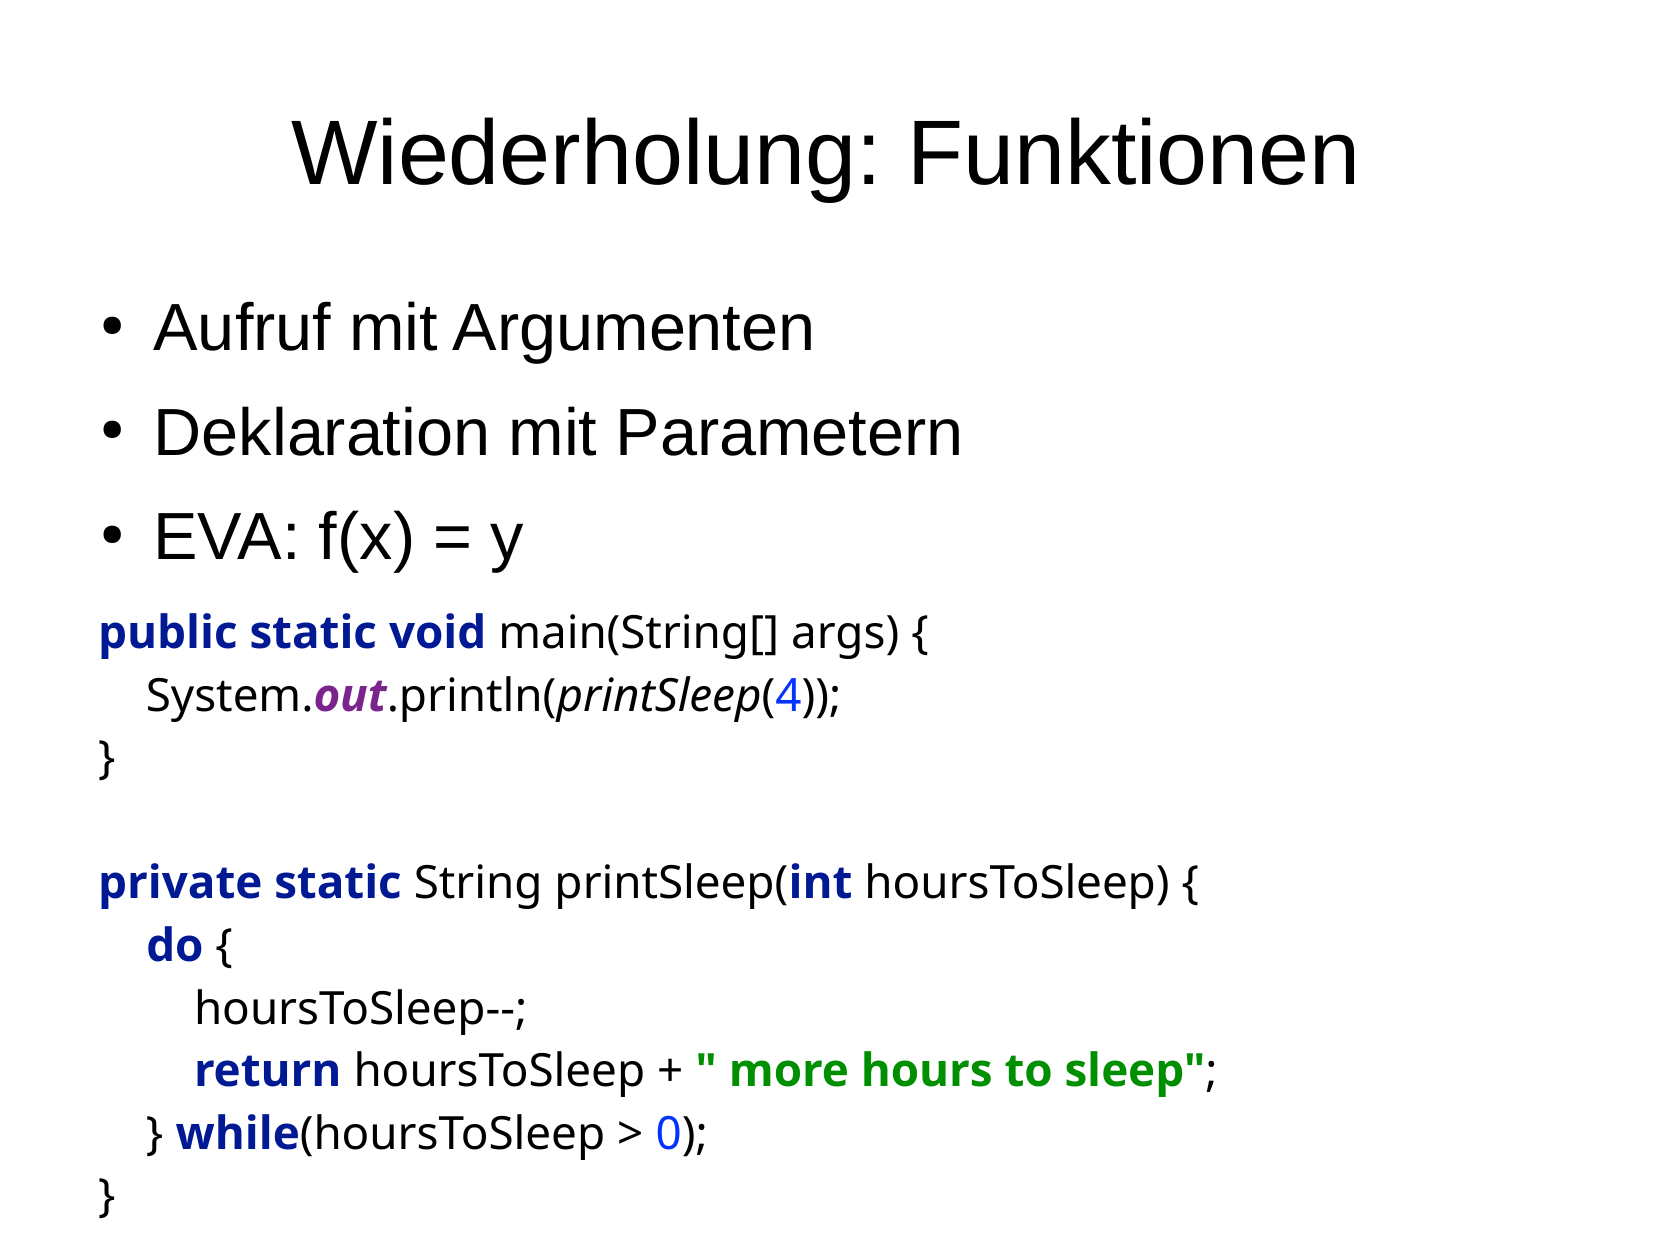

# Wiederholung: Funktionen
Aufruf mit Argumenten
Deklaration mit Parametern
EVA: f(x) = y
public static void main(String[] args) {
 System.out.println(printSleep(4));
}
private static String printSleep(int hoursToSleep) {
 do {
 hoursToSleep--;
 return hoursToSleep + " more hours to sleep";
 } while(hoursToSleep > 0);
}